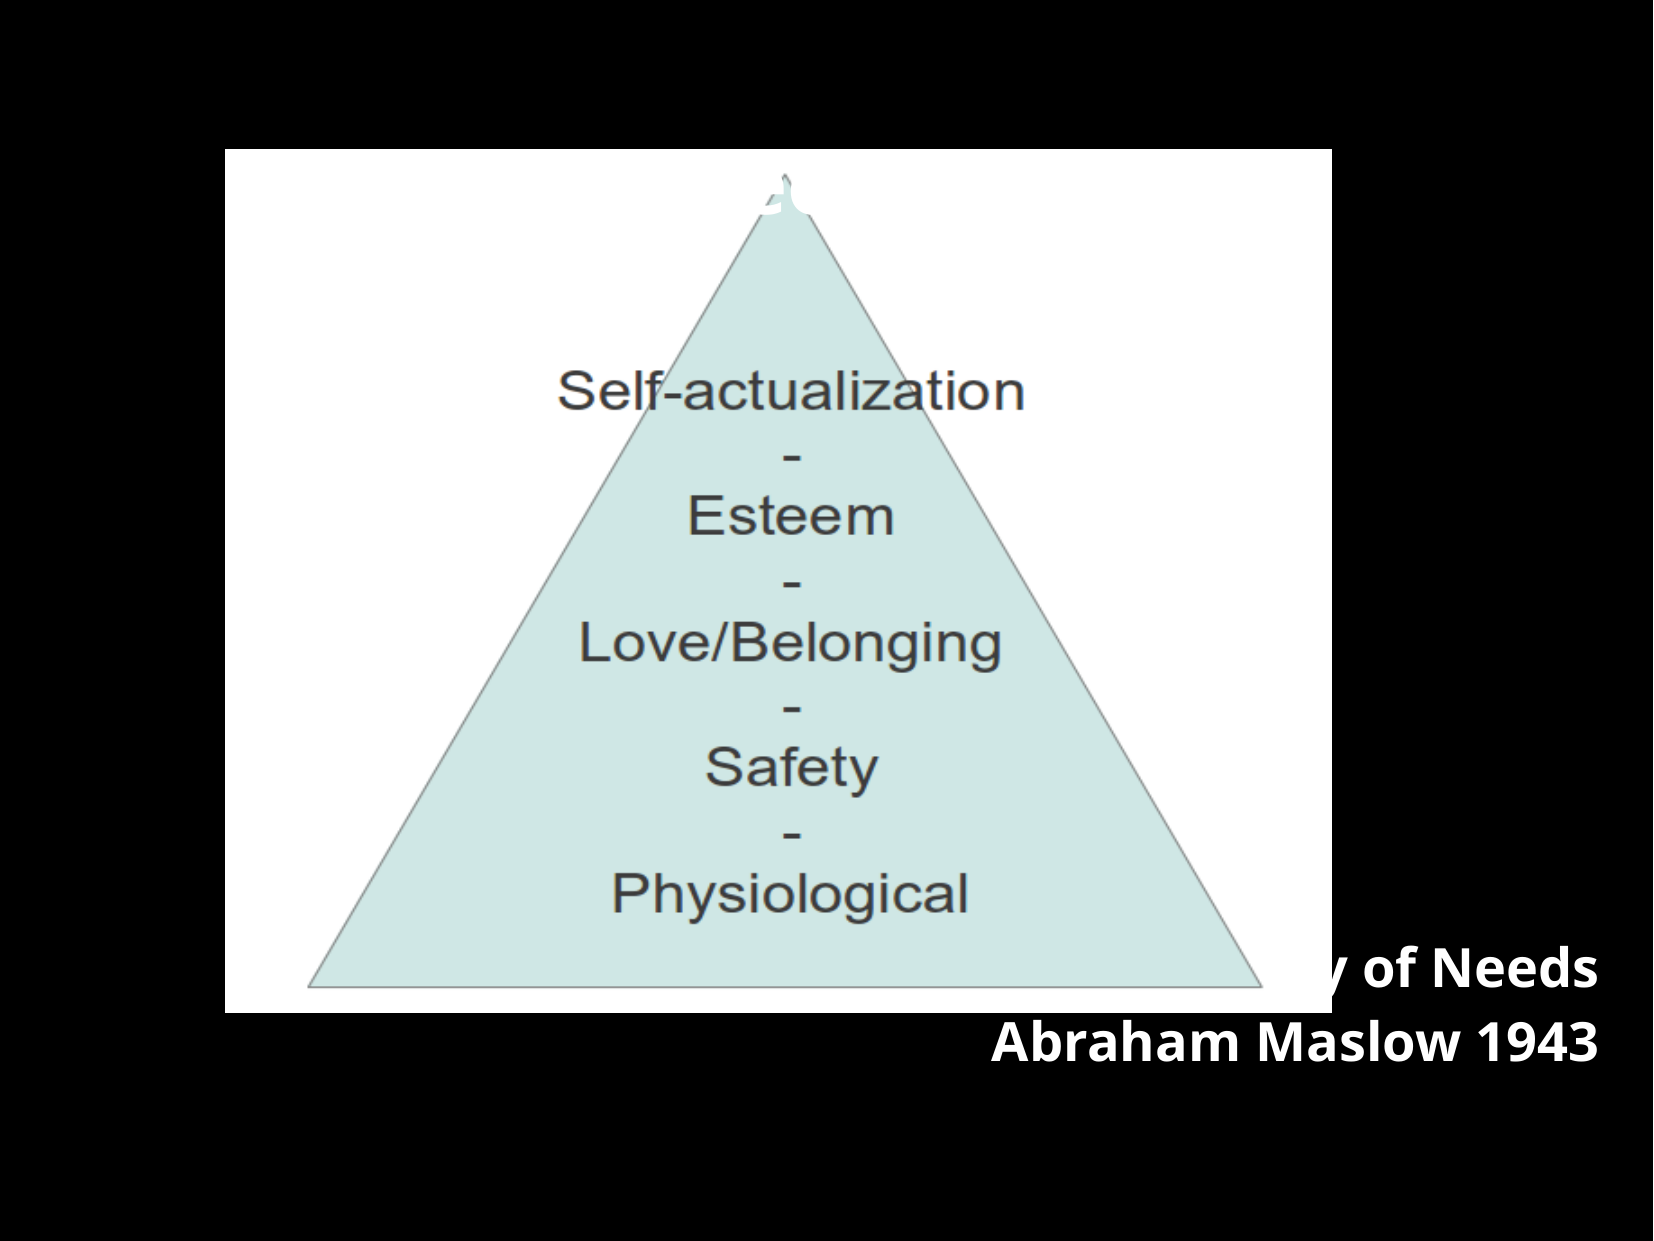

People
# Hierarchy of Needs
Abraham Maslow 1943